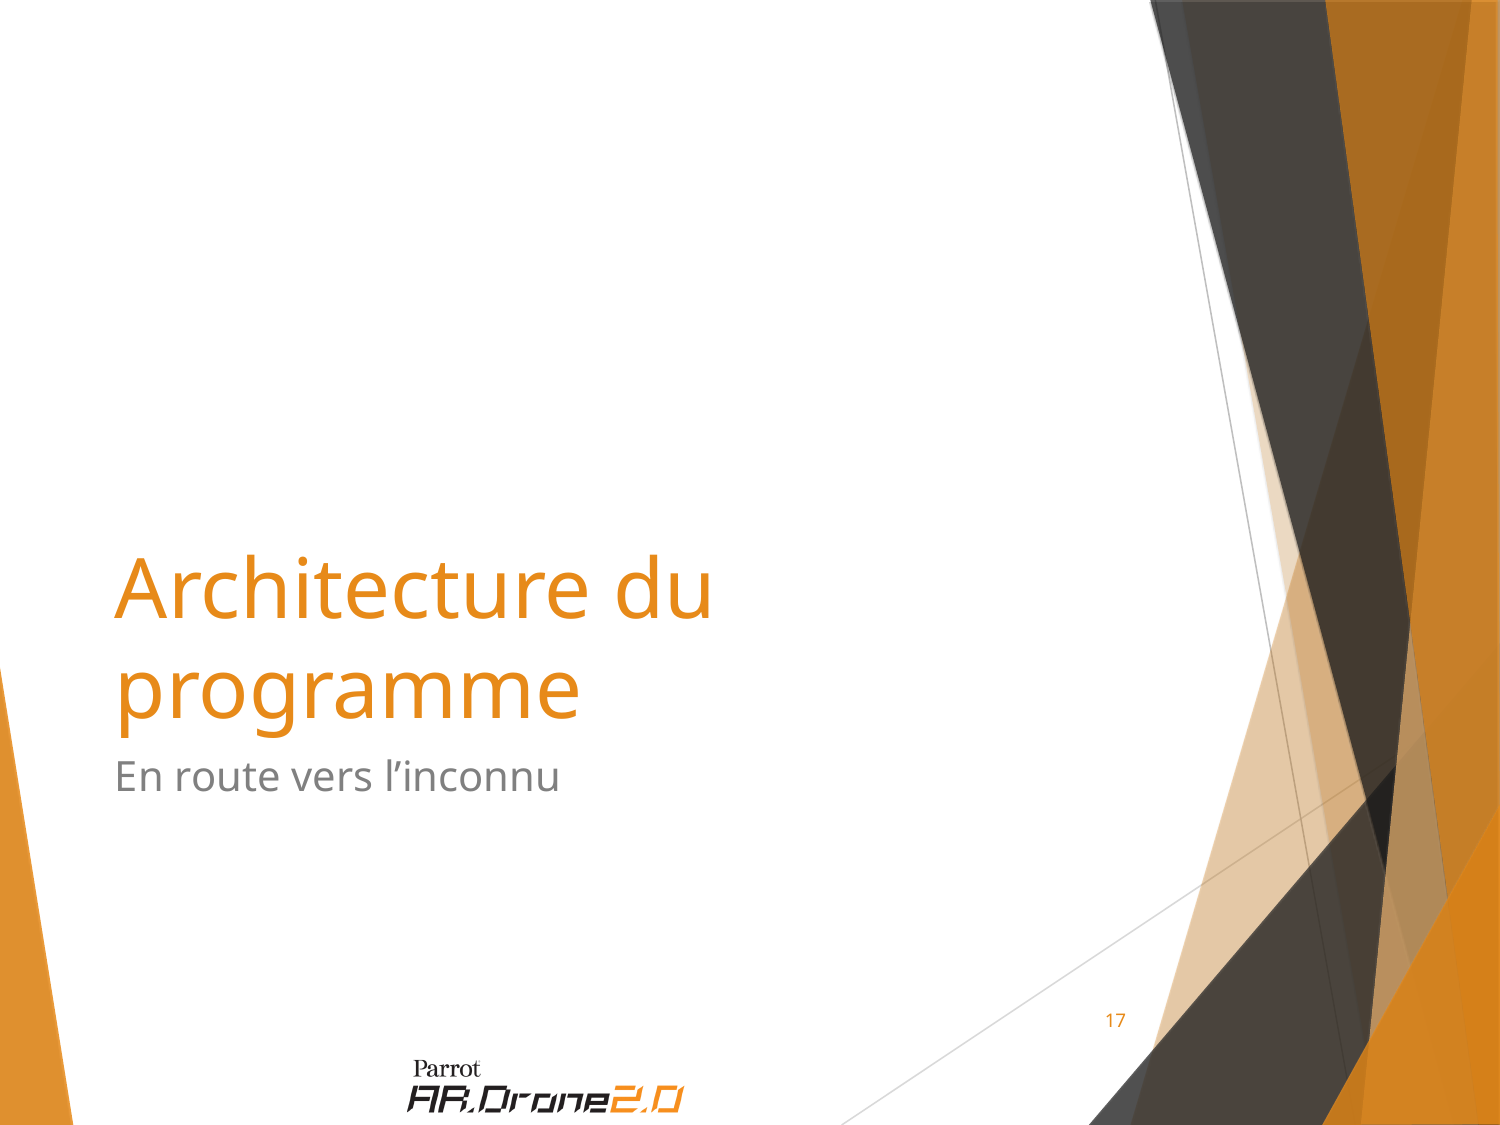

# Architecture du programme
En route vers l’inconnu